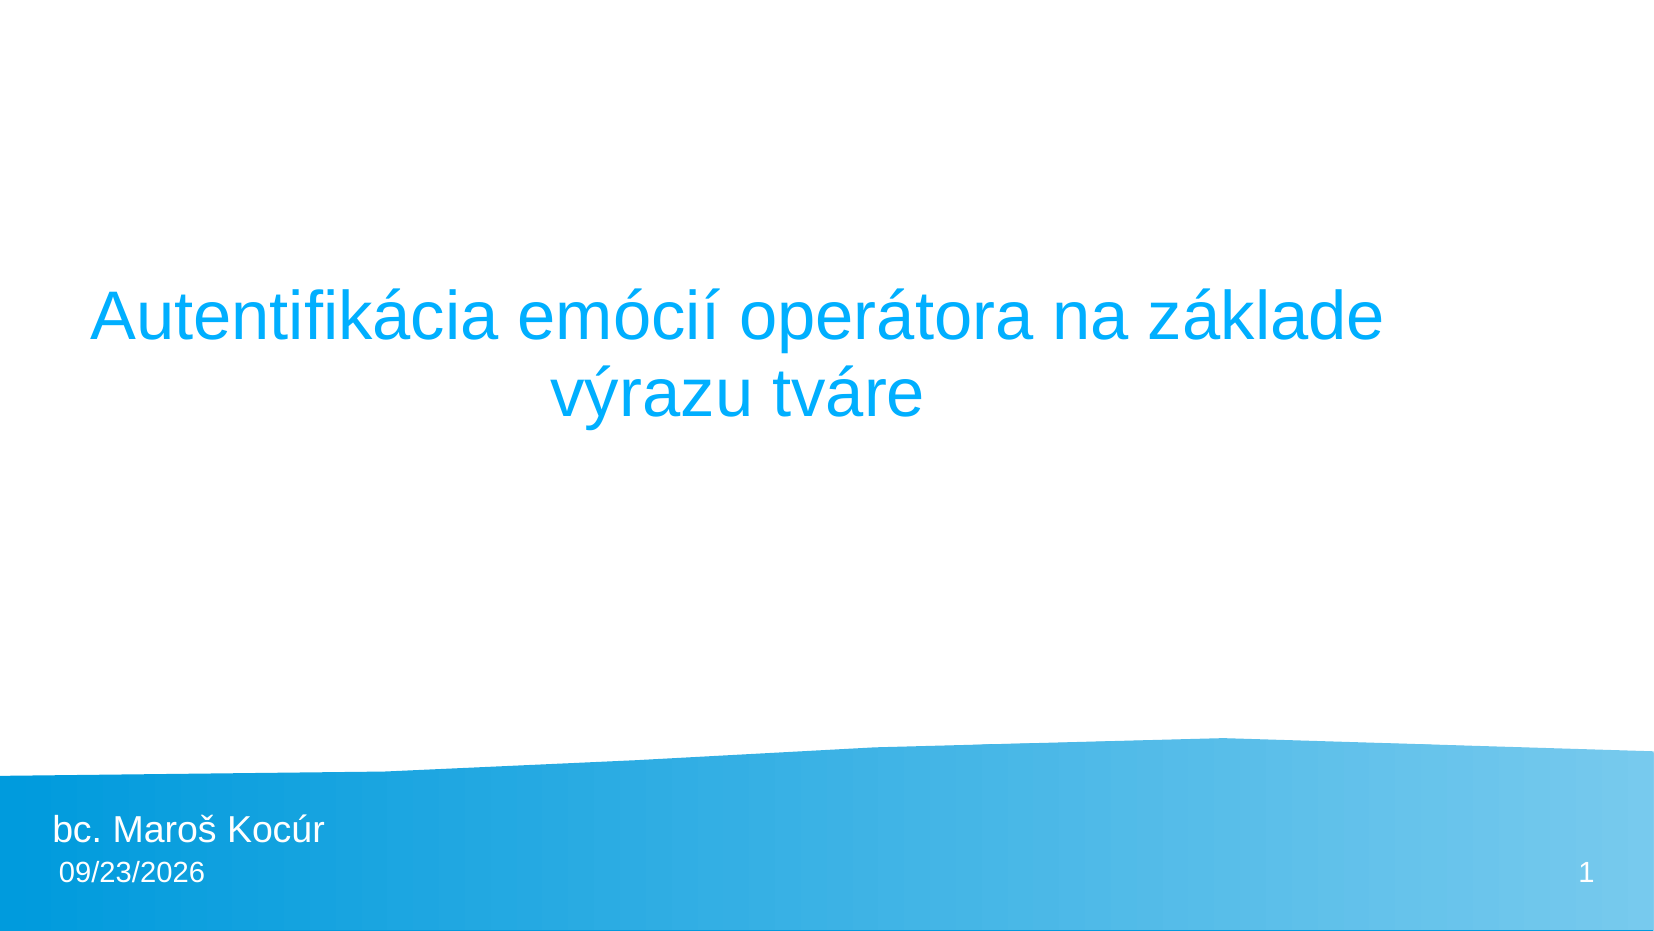

# Autentifikácia emócií operátora na základe výrazu tváre
bc. Maroš Kocúr